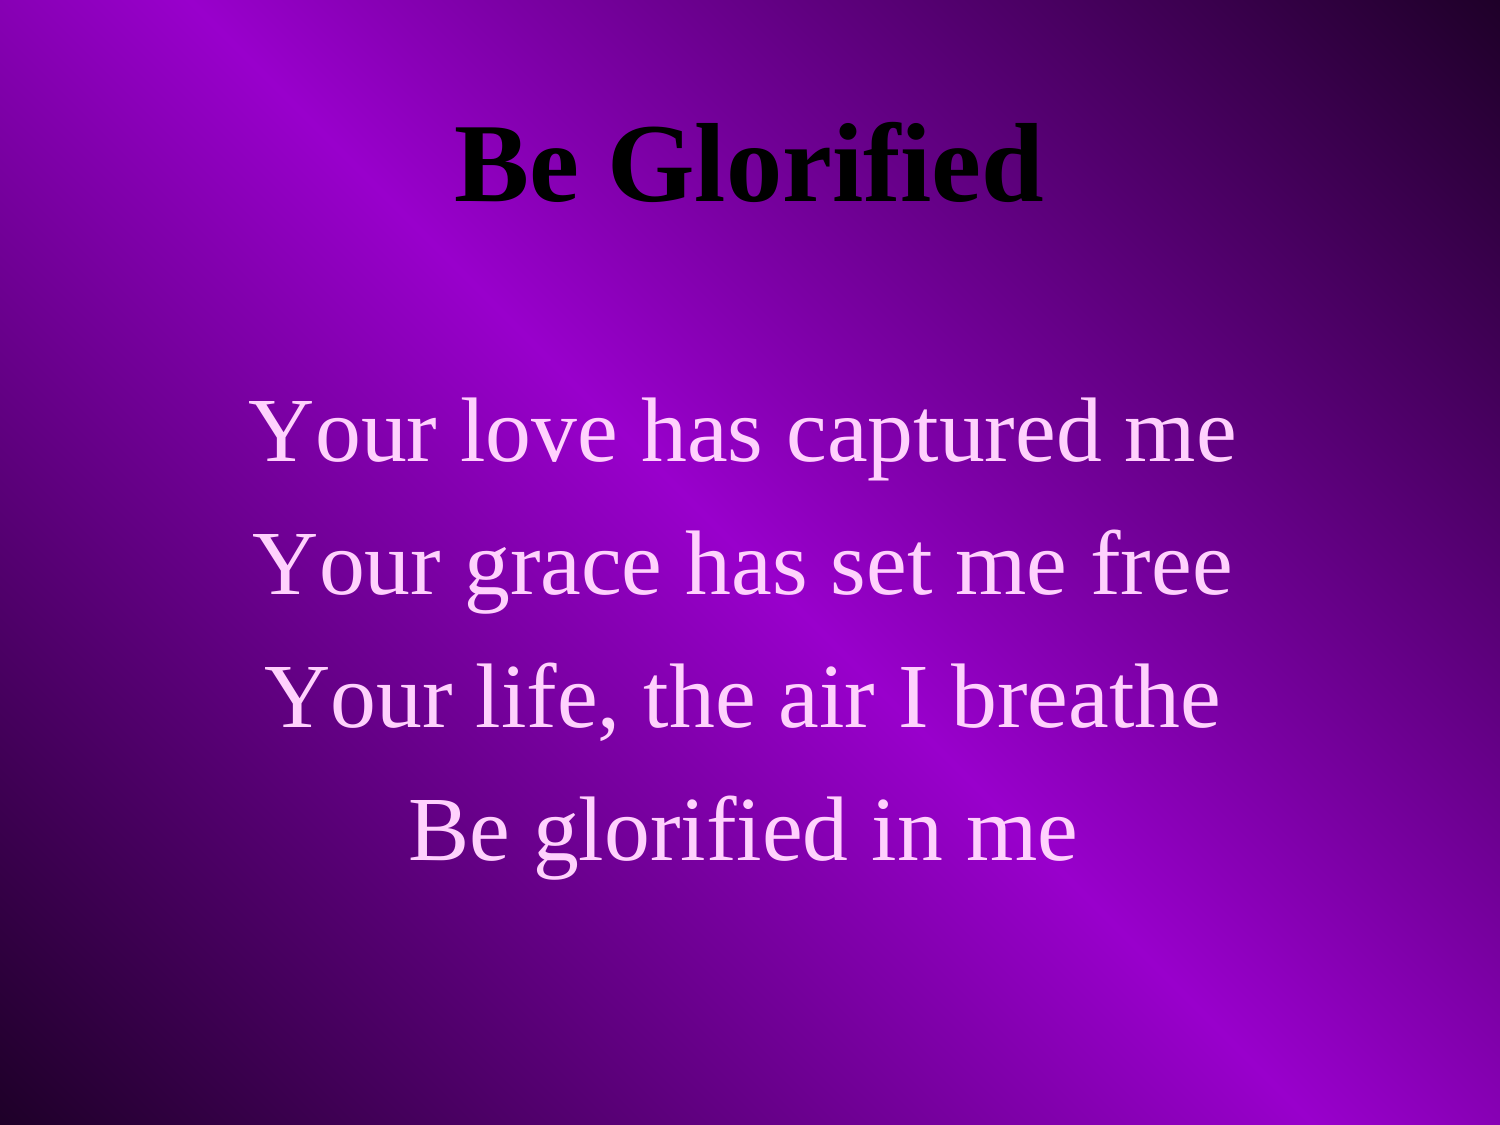

# Be Glorified
Your love has captured me
Your grace has set me free
Your life, the air I breathe
Be glorified in me